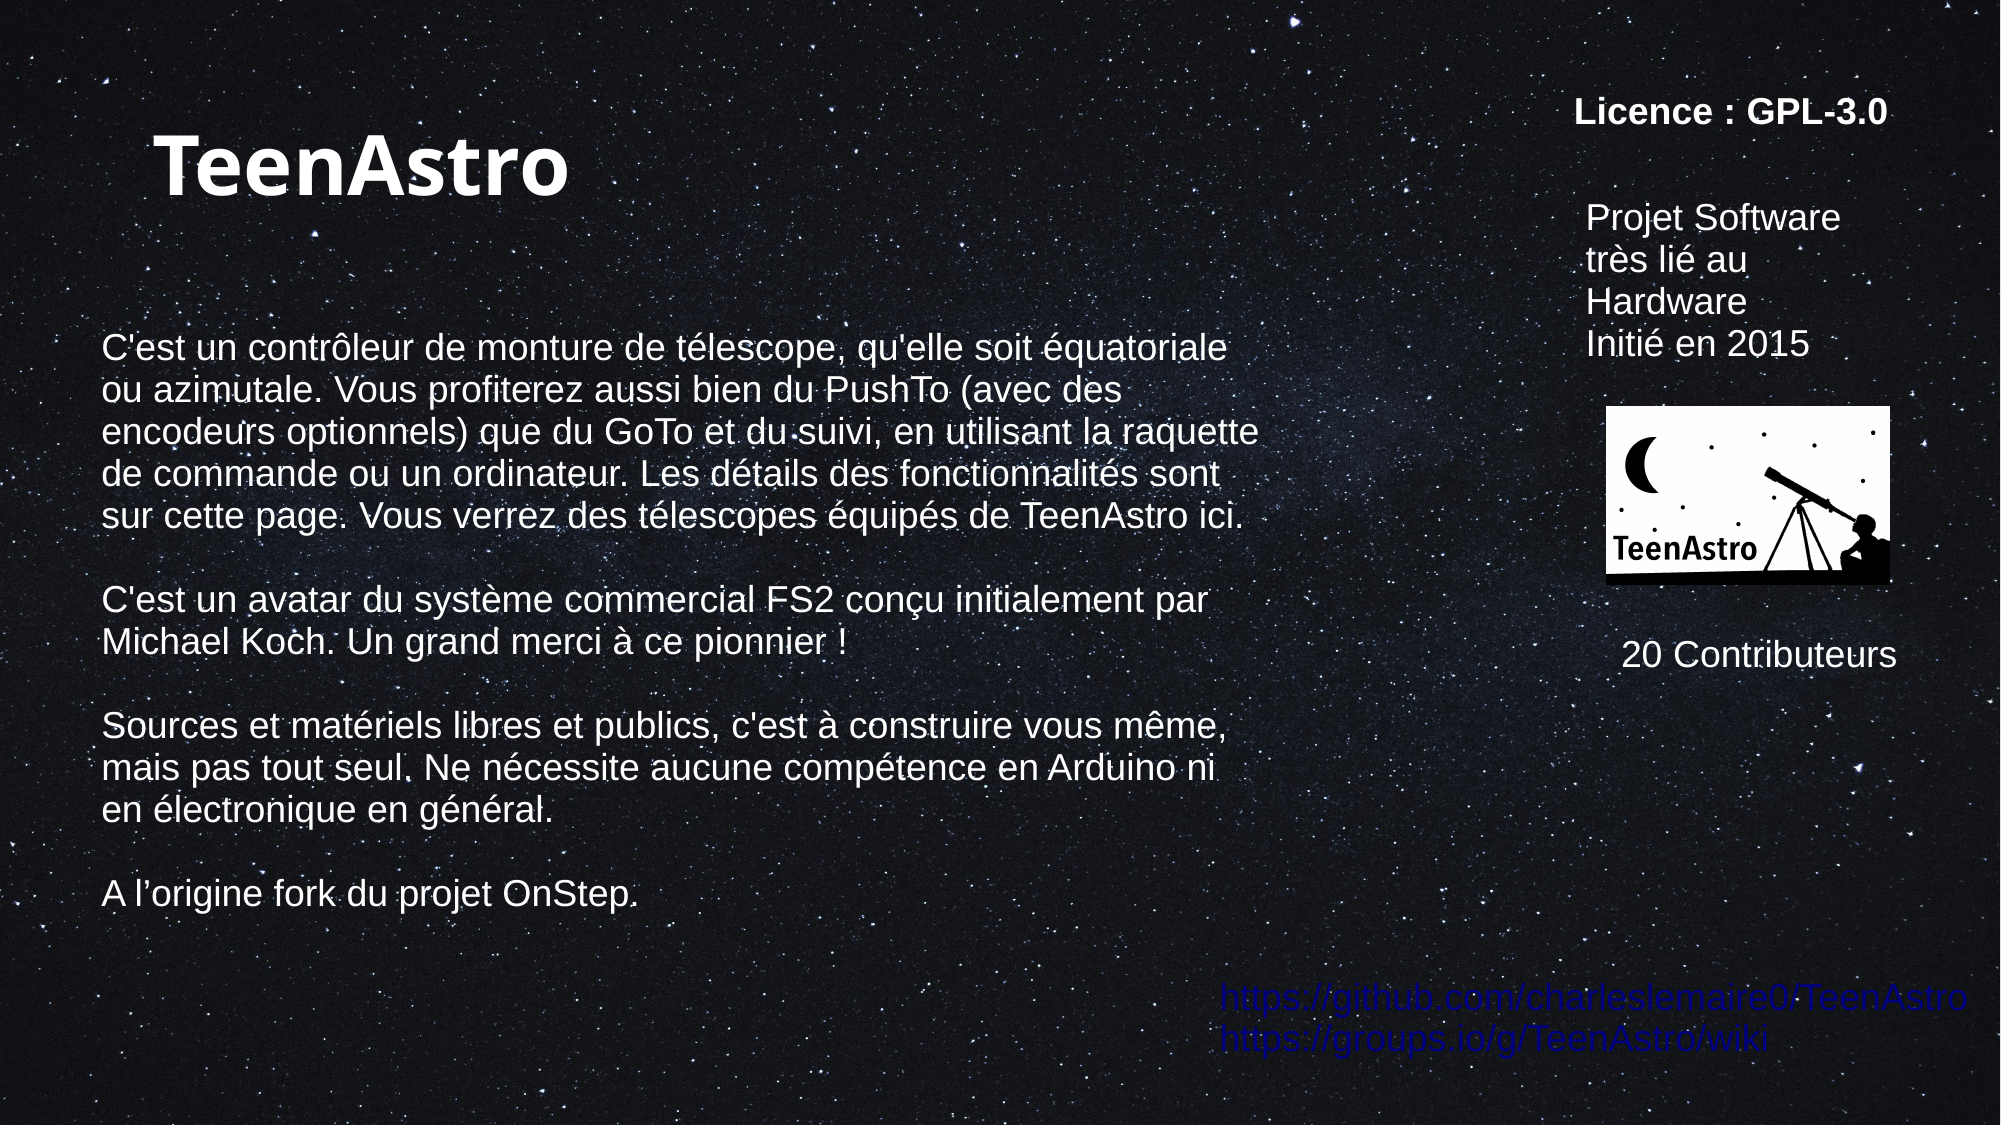

# TeenAstro
Licence : GPL-3.0
Projet Software très lié au Hardware
Initié en 2015
C'est un contrôleur de monture de télescope, qu'elle soit équatoriale ou azimutale. Vous profiterez aussi bien du PushTo (avec des encodeurs optionnels) que du GoTo et du suivi, en utilisant la raquette de commande ou un ordinateur. Les détails des fonctionnalités sont sur cette page. Vous verrez des télescopes équipés de TeenAstro ici.
C'est un avatar du système commercial FS2 conçu initialement par Michael Koch. Un grand merci à ce pionnier !
Sources et matériels libres et publics, c'est à construire vous même, mais pas tout seul. Ne nécessite aucune compétence en Arduino ni en électronique en général.
A l’origine fork du projet OnStep.
20 Contributeurs
https://github.com/charleslemaire0/TeenAstro
https://groups.io/g/TeenAstro/wiki